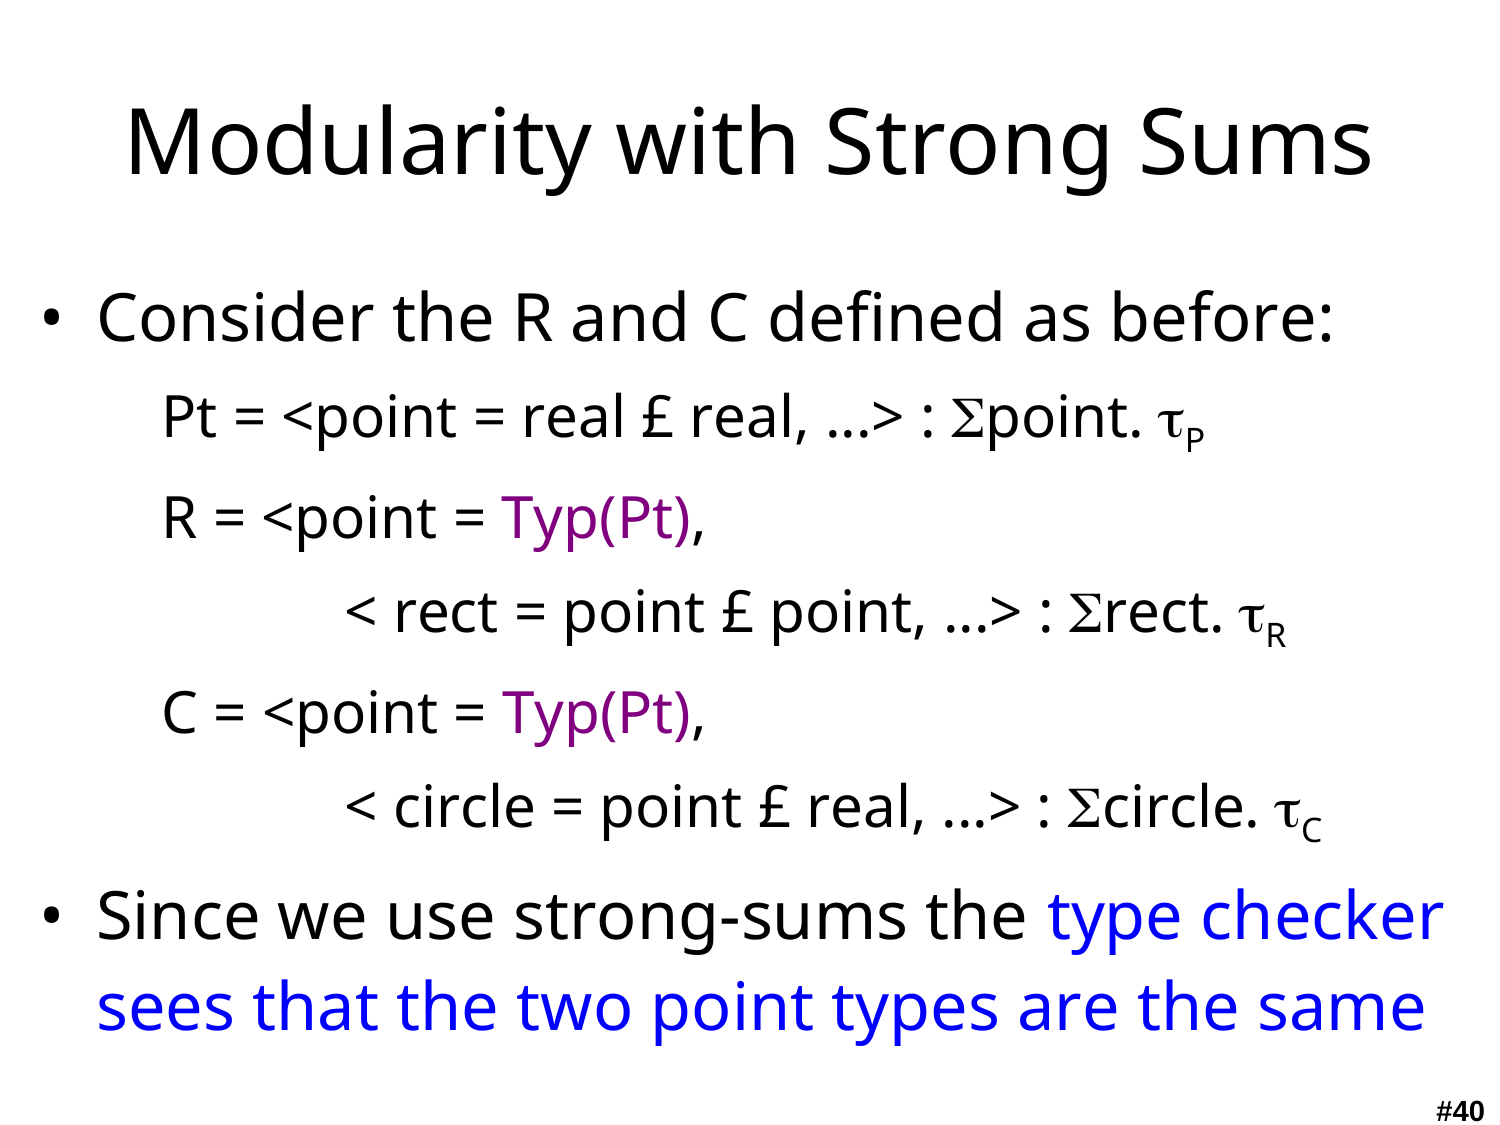

# Modularity with Strong Sums
Consider the R and C defined as before:
 Pt = <point = real £ real, ...> : point. P
 R = <point = Typ(Pt),
 < rect = point £ point, ...> : rect. R
 C = <point = Typ(Pt),
 < circle = point £ real, ...> : circle. C
Since we use strong-sums the type checker sees that the two point types are the same
40